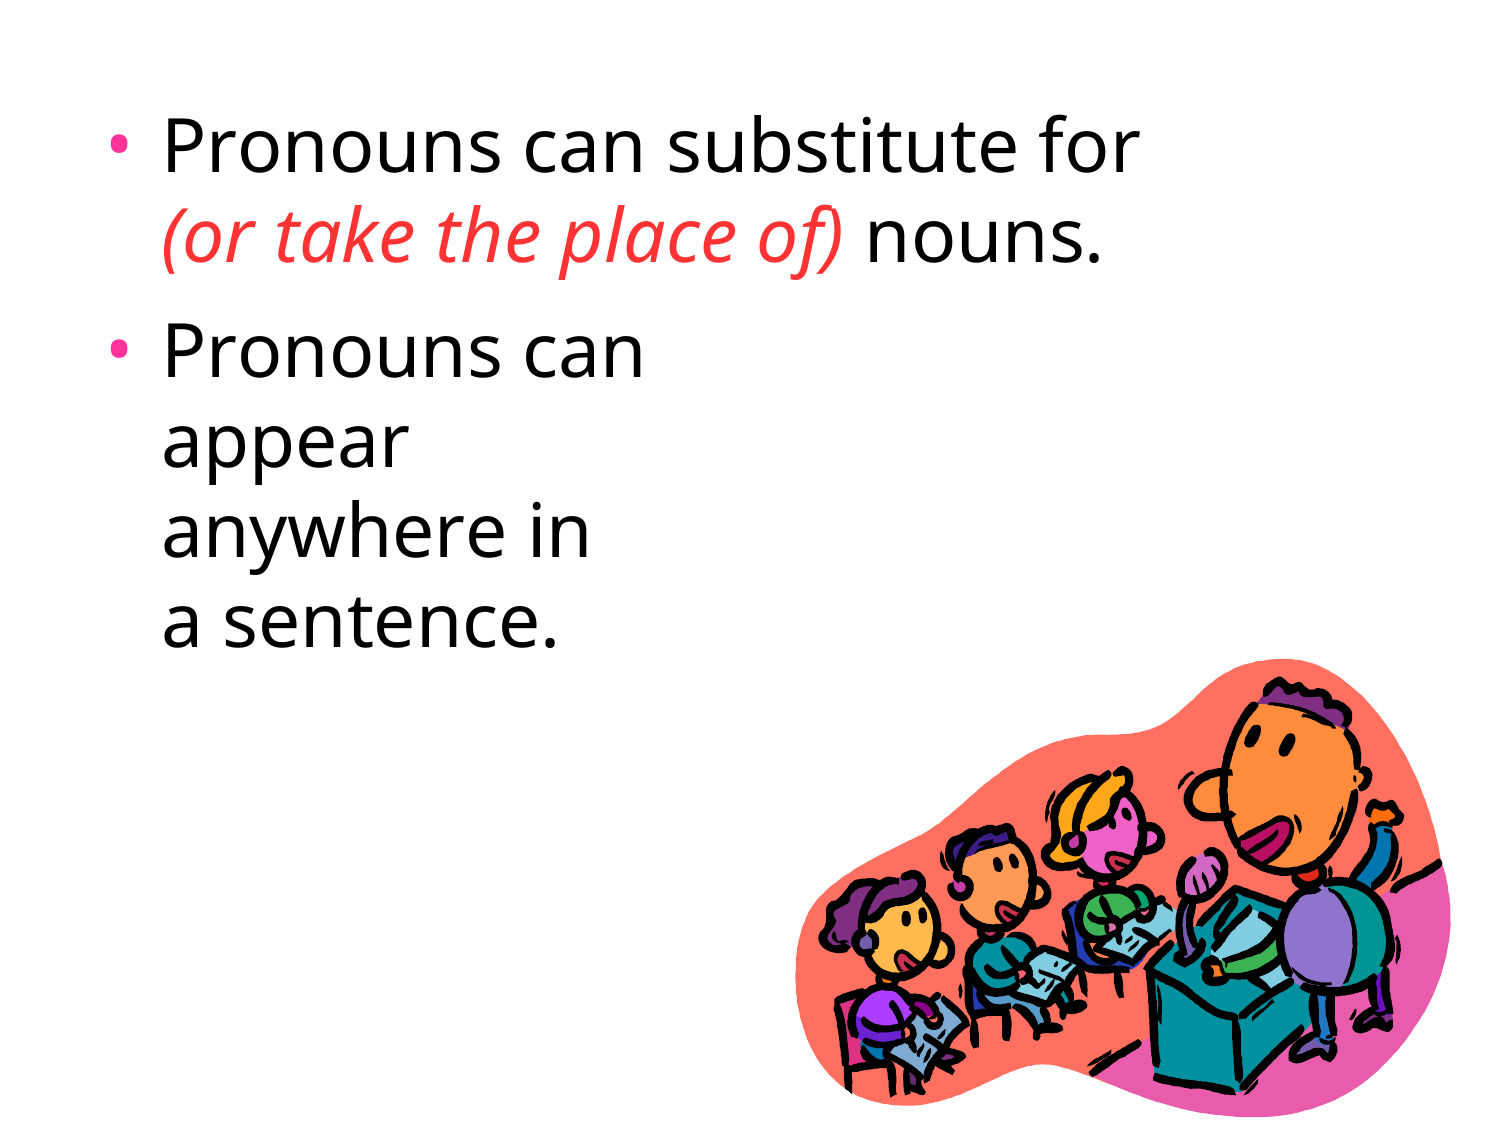

Pronouns
Pronouns can substitute for
(or take the place of) nouns.
Pronouns can
appear
anywhere in
a sentence.